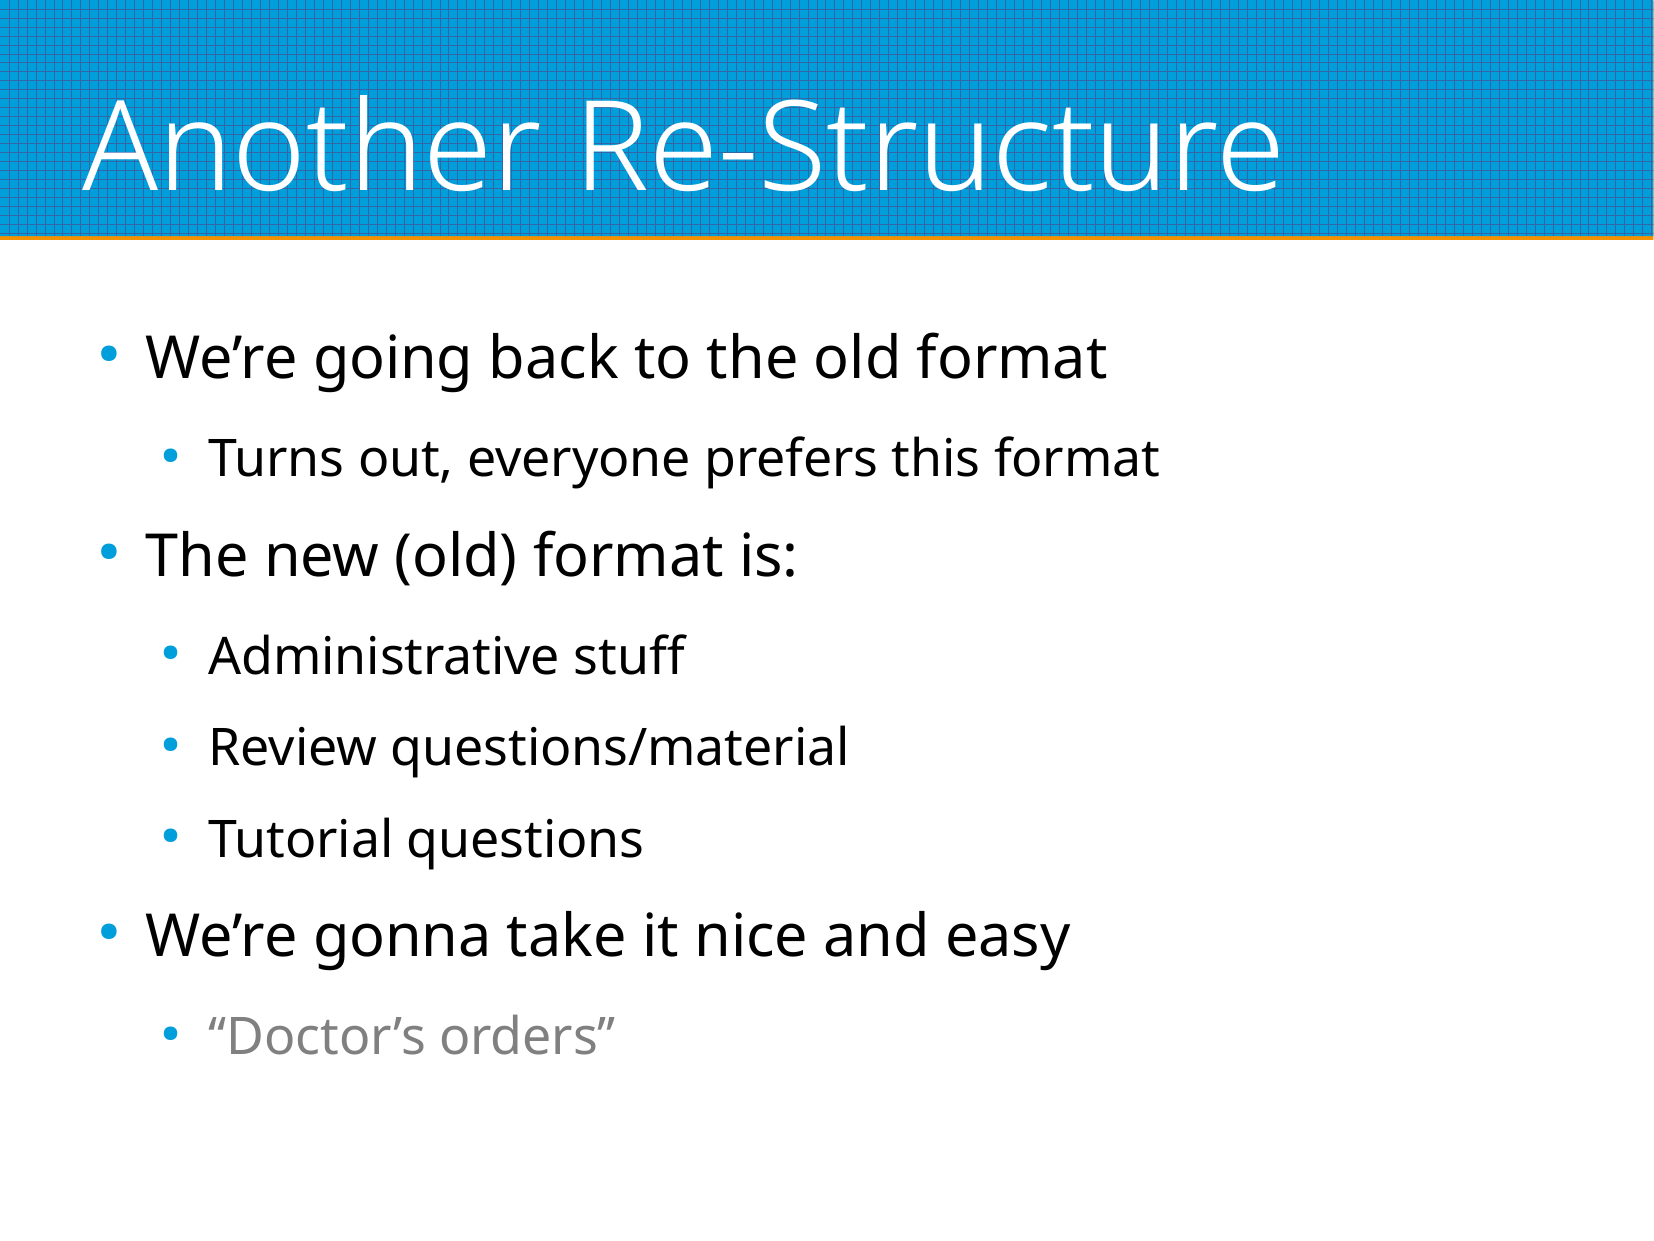

# Another Re-Structure
We’re going back to the old format
Turns out, everyone prefers this format
The new (old) format is:
Administrative stuff
Review questions/material
Tutorial questions
We’re gonna take it nice and easy
‘‘Doctor’s orders’’